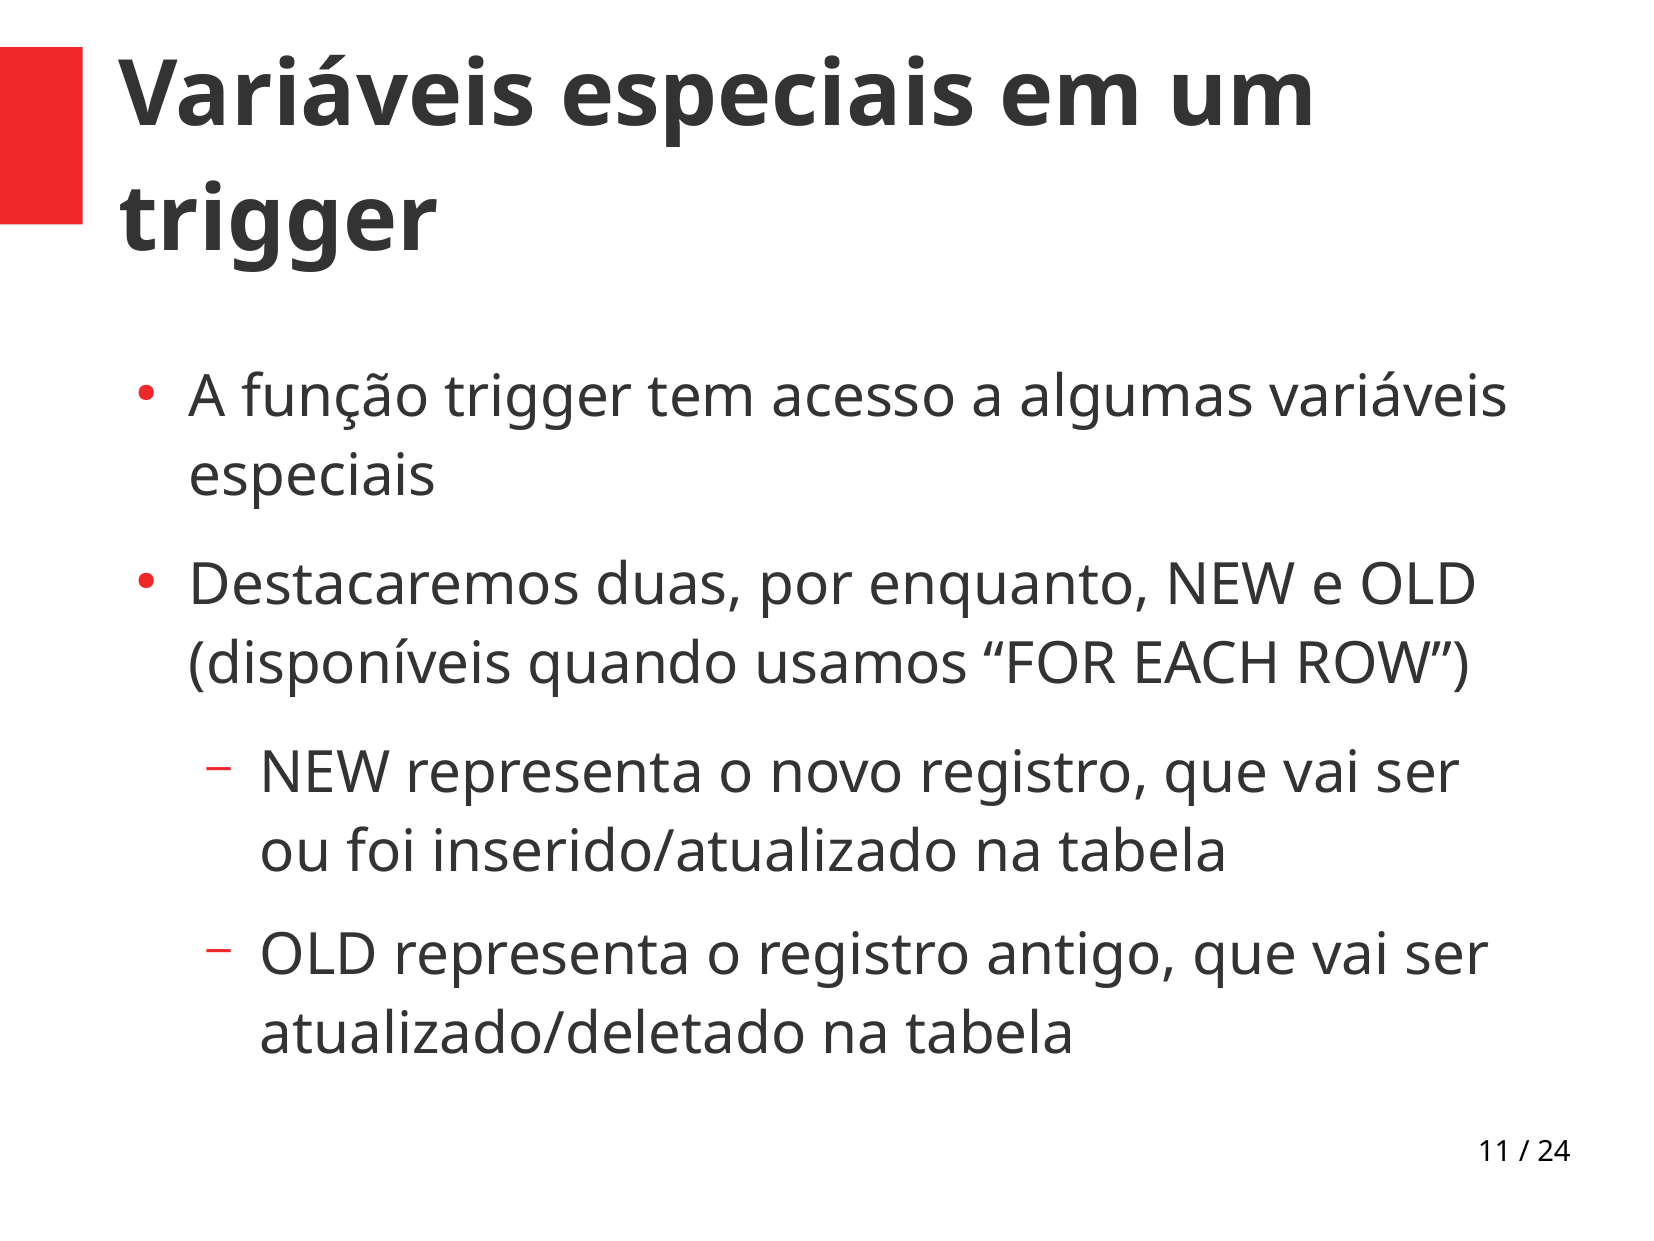

# Variáveis especiais em um trigger
A função trigger tem acesso a algumas variáveis especiais
Destacaremos duas, por enquanto, NEW e OLD (disponíveis quando usamos “FOR EACH ROW”)
NEW representa o novo registro, que vai ser ou foi inserido/atualizado na tabela
OLD representa o registro antigo, que vai ser atualizado/deletado na tabela
11